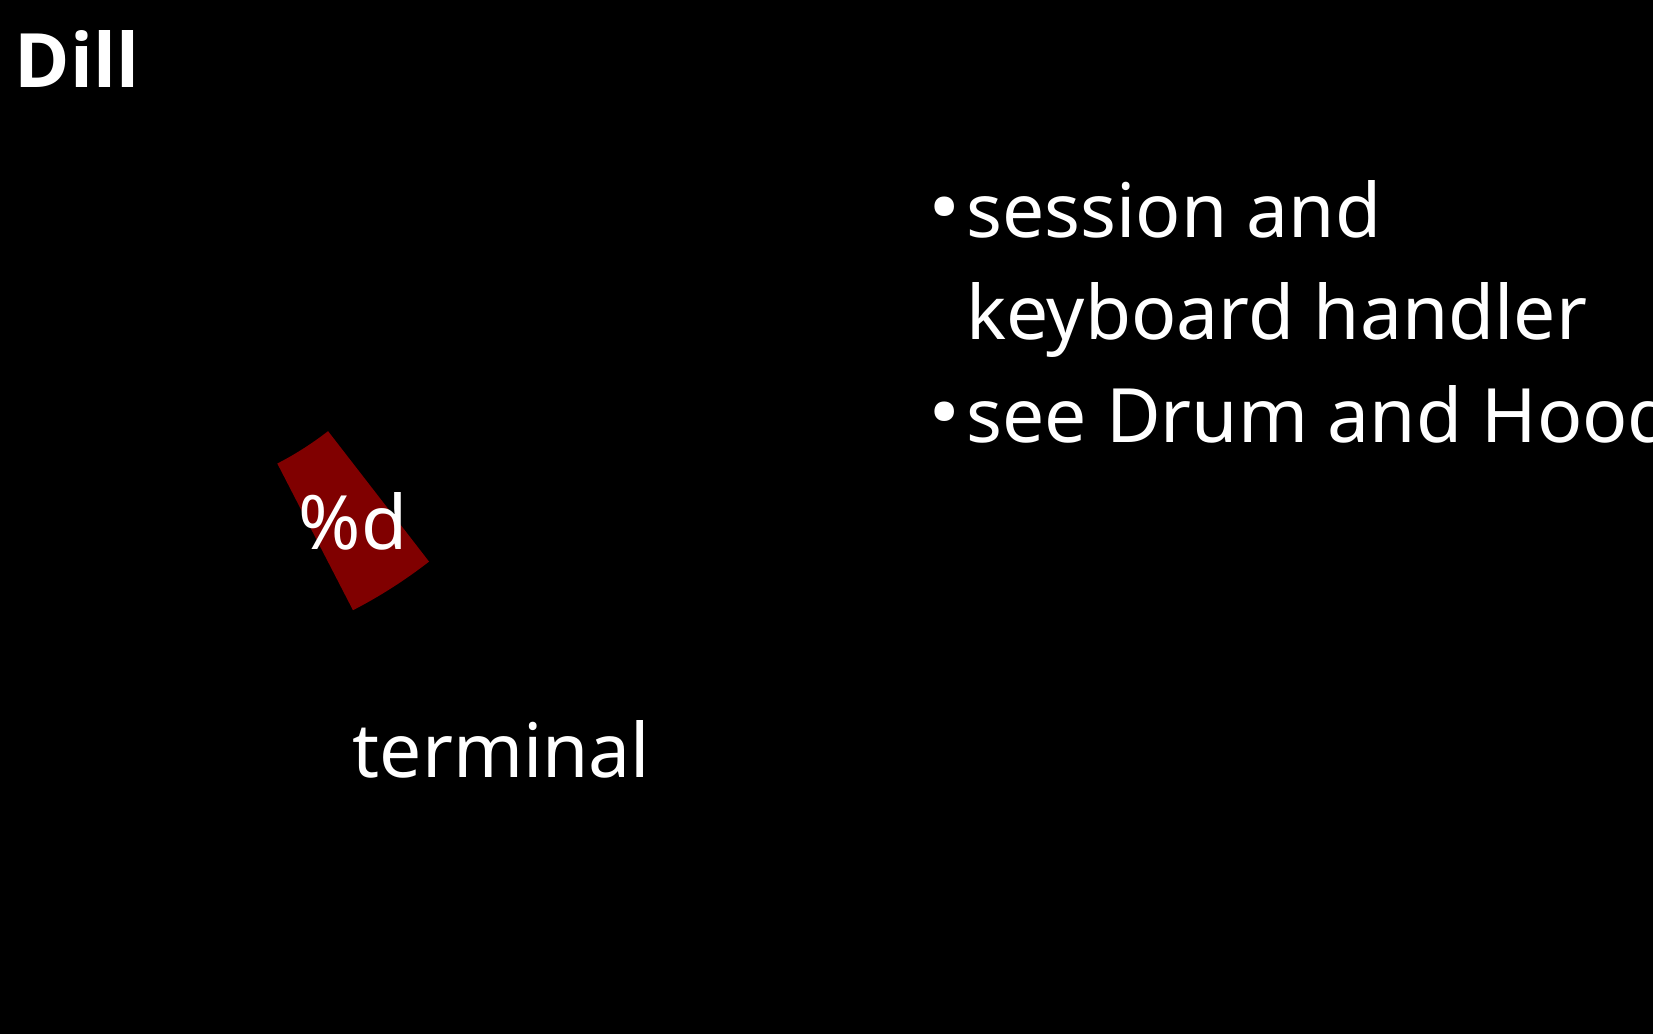

Dill
session and
keyboard handler
see Drum and Hood
%d
terminal